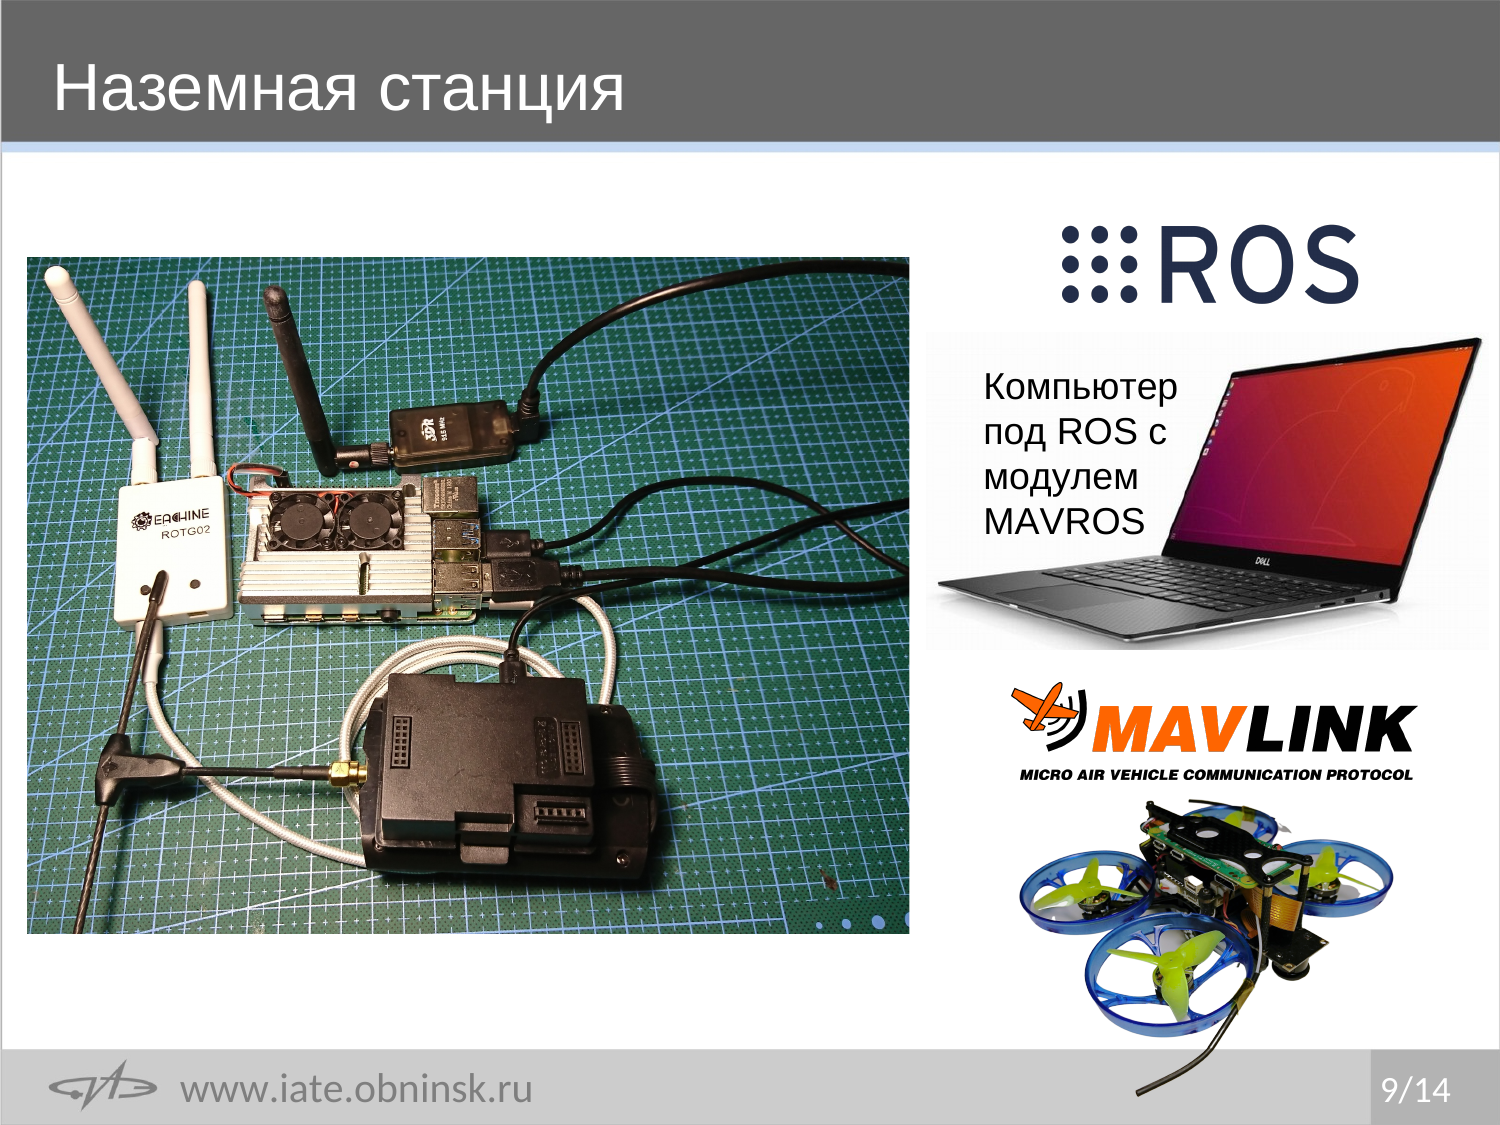

# Наземная станция
Компьютер под ROS с модулем MAVROS
9/14